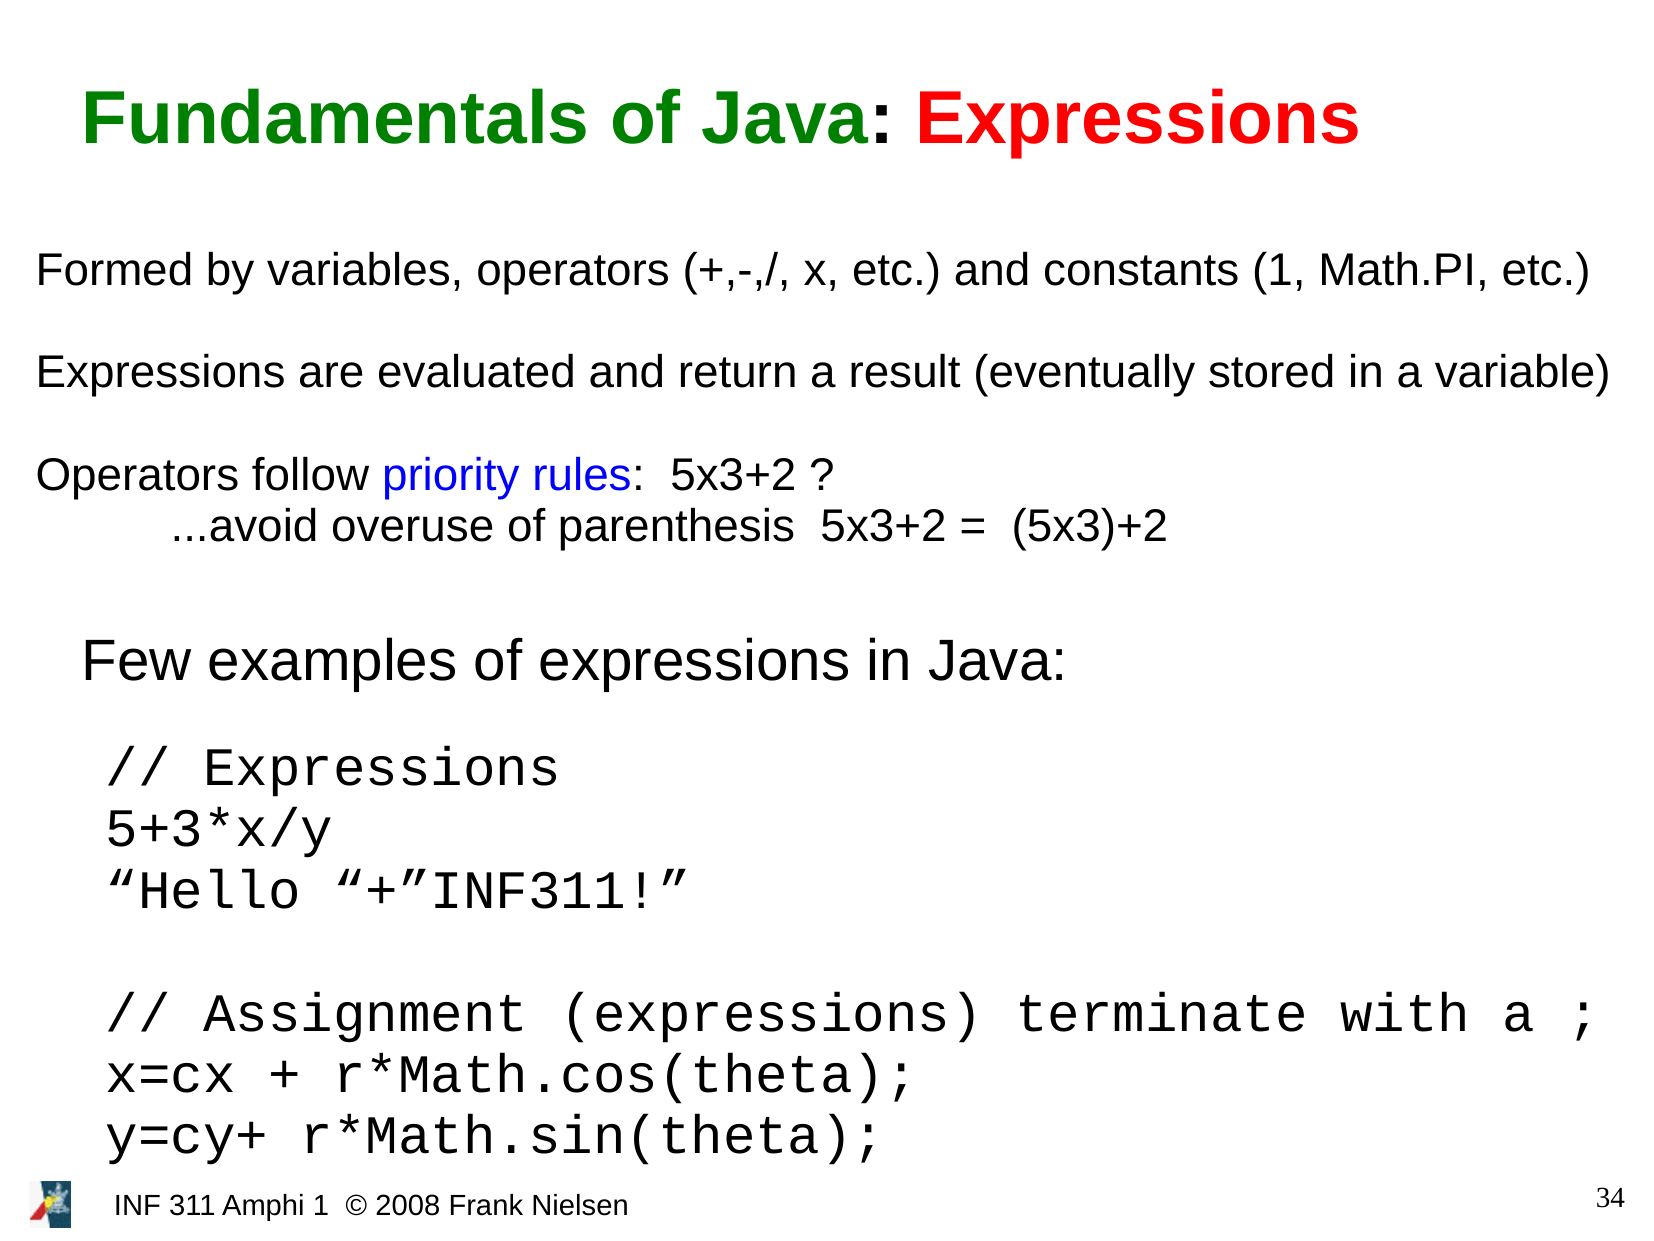

Fundamentals of Java: Expressions
 Formed by variables, operators (+,-,/, x, etc.) and constants (1, Math.PI, etc.)
 Expressions are evaluated and return a result (eventually stored in a variable)
 Operators follow priority rules: 5x3+2 ?
 		...avoid overuse of parenthesis 5x3+2 = (5x3)+2
Few examples of expressions in Java:
// Expressions
5+3*x/y
“Hello “+”INF311!”
// Assignment (expressions) terminate with a ;
x=cx + r*Math.cos(theta);
y=cy+ r*Math.sin(theta);
34